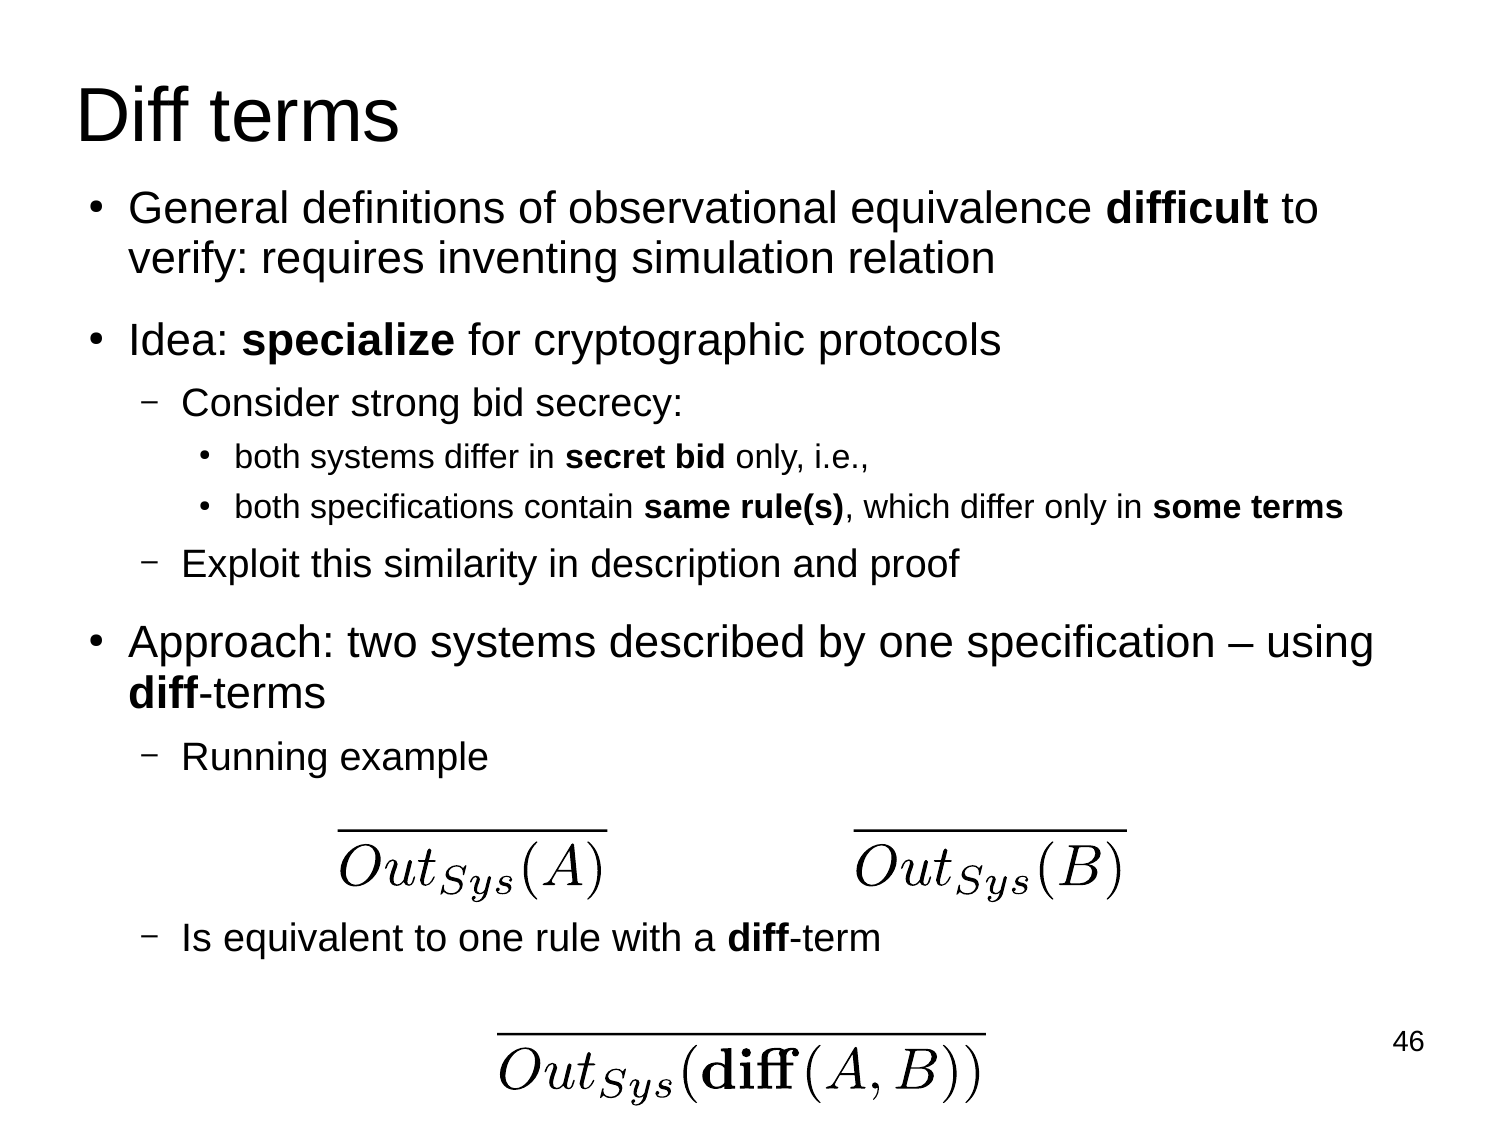

# Diff terms
General definitions of observational equivalence difficult to verify: requires inventing simulation relation
Idea: specialize for cryptographic protocols
Consider strong bid secrecy:
both systems differ in secret bid only, i.e.,
both specifications contain same rule(s), which differ only in some terms
Exploit this similarity in description and proof
Approach: two systems described by one specification – using diff-terms
Running example
Is equivalent to one rule with a diff-term
46